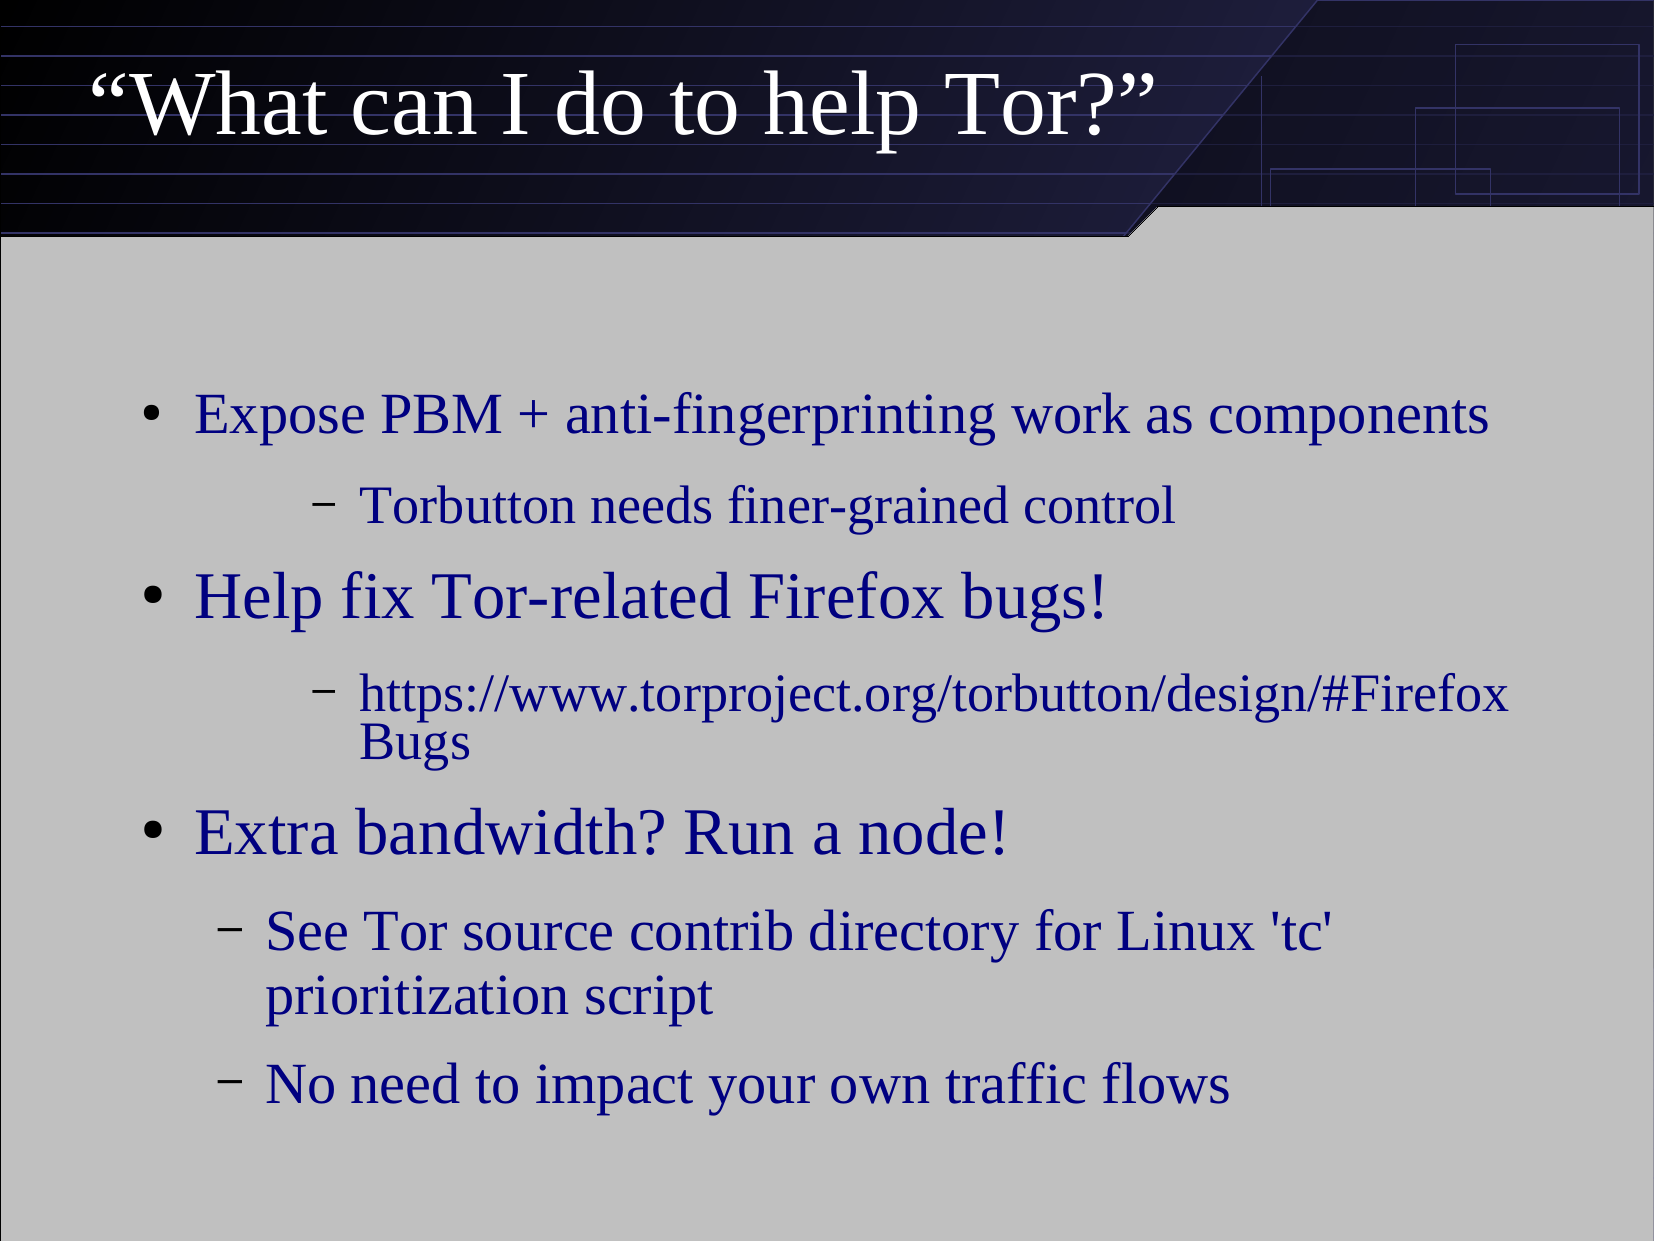

# “What can I do to help Tor?”
Expose PBM + anti-fingerprinting work as components
Torbutton needs finer-grained control
Help fix Tor-related Firefox bugs!
https://www.torproject.org/torbutton/design/#FirefoxBugs
Extra bandwidth? Run a node!
See Tor source contrib directory for Linux 'tc' prioritization script
No need to impact your own traffic flows